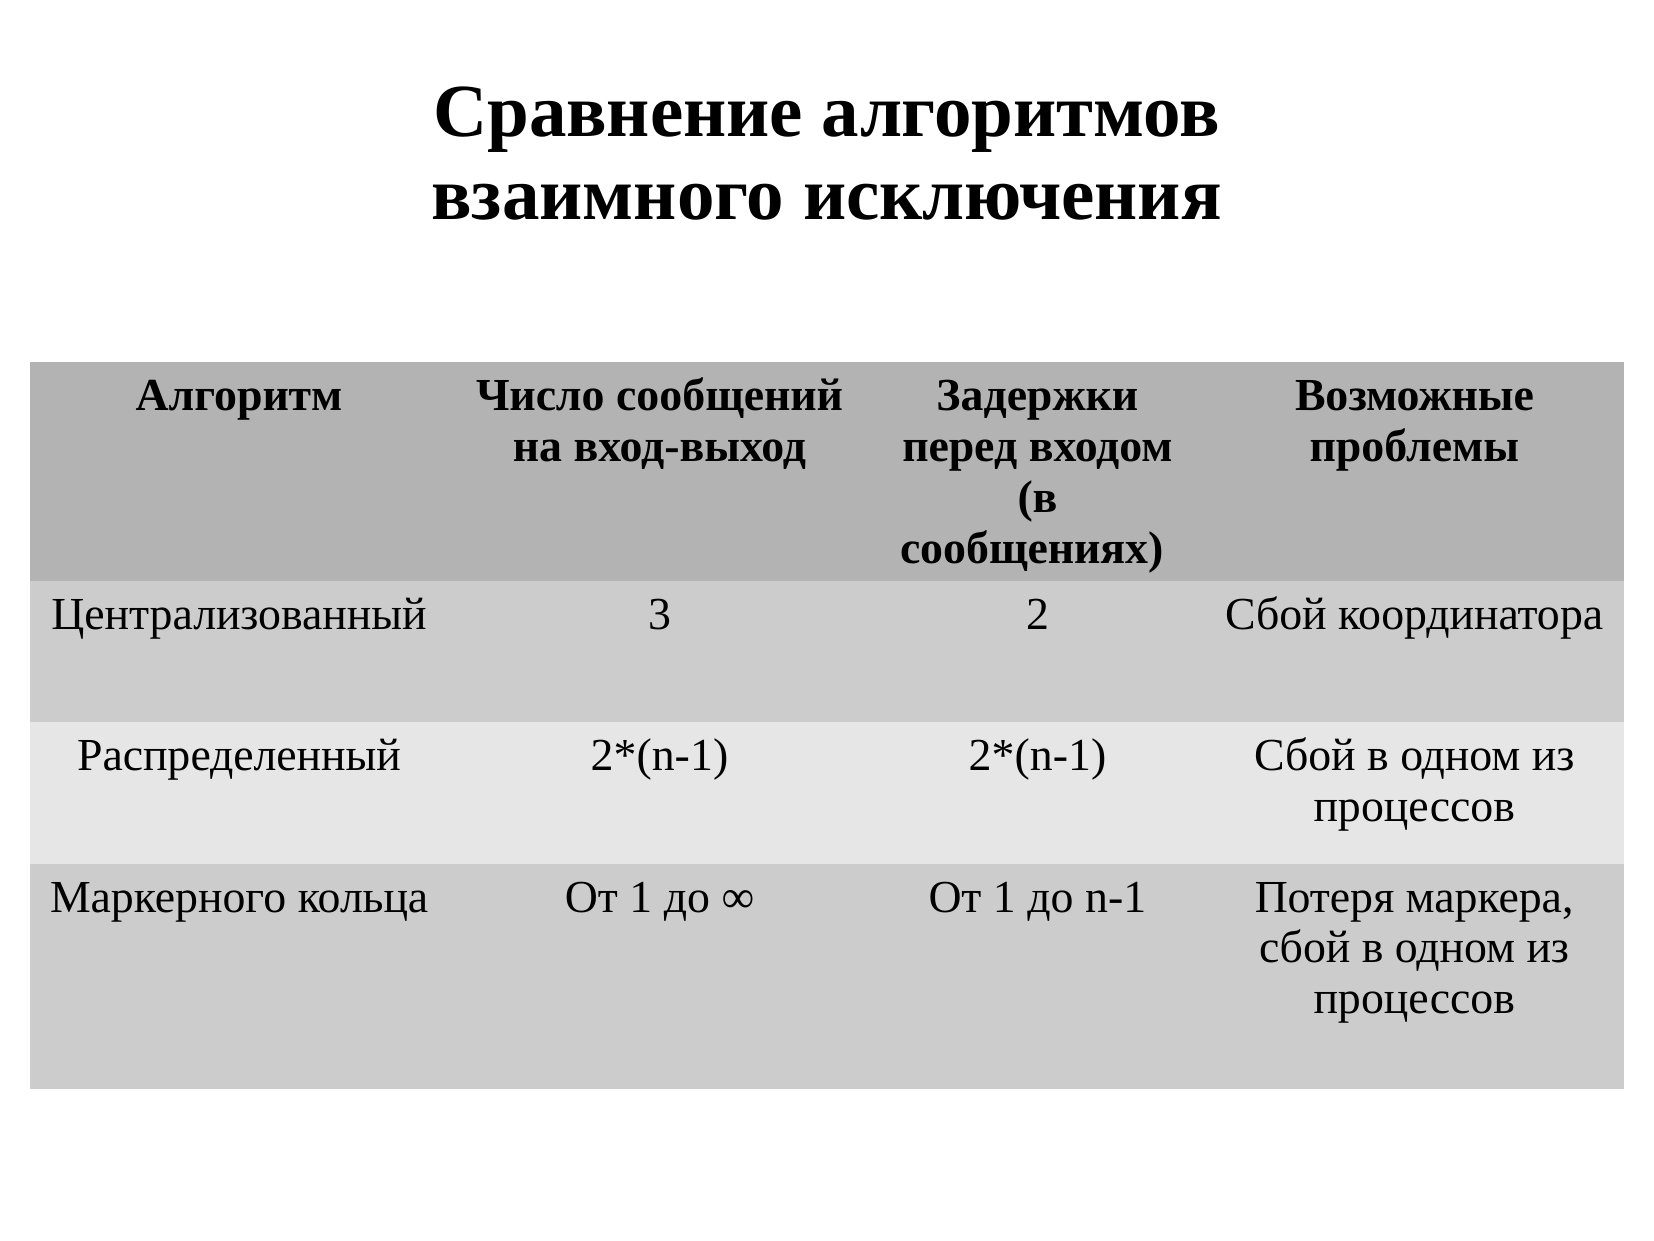

# Сравнение алгоритмов взаимного исключения
| Алгоритм | Число сообщений на вход-выход | Задержки перед входом (в сообщениях) | Возможные проблемы |
| --- | --- | --- | --- |
| Централизованный | 3 | 2 | Сбой координатора |
| Распределенный | 2\*(n-1) | 2\*(n-1) | Сбой в одном из процессов |
| Маркерного кольца | От 1 до ∞ | От 1 до n-1 | Потеря маркера, сбой в одном из процессов |